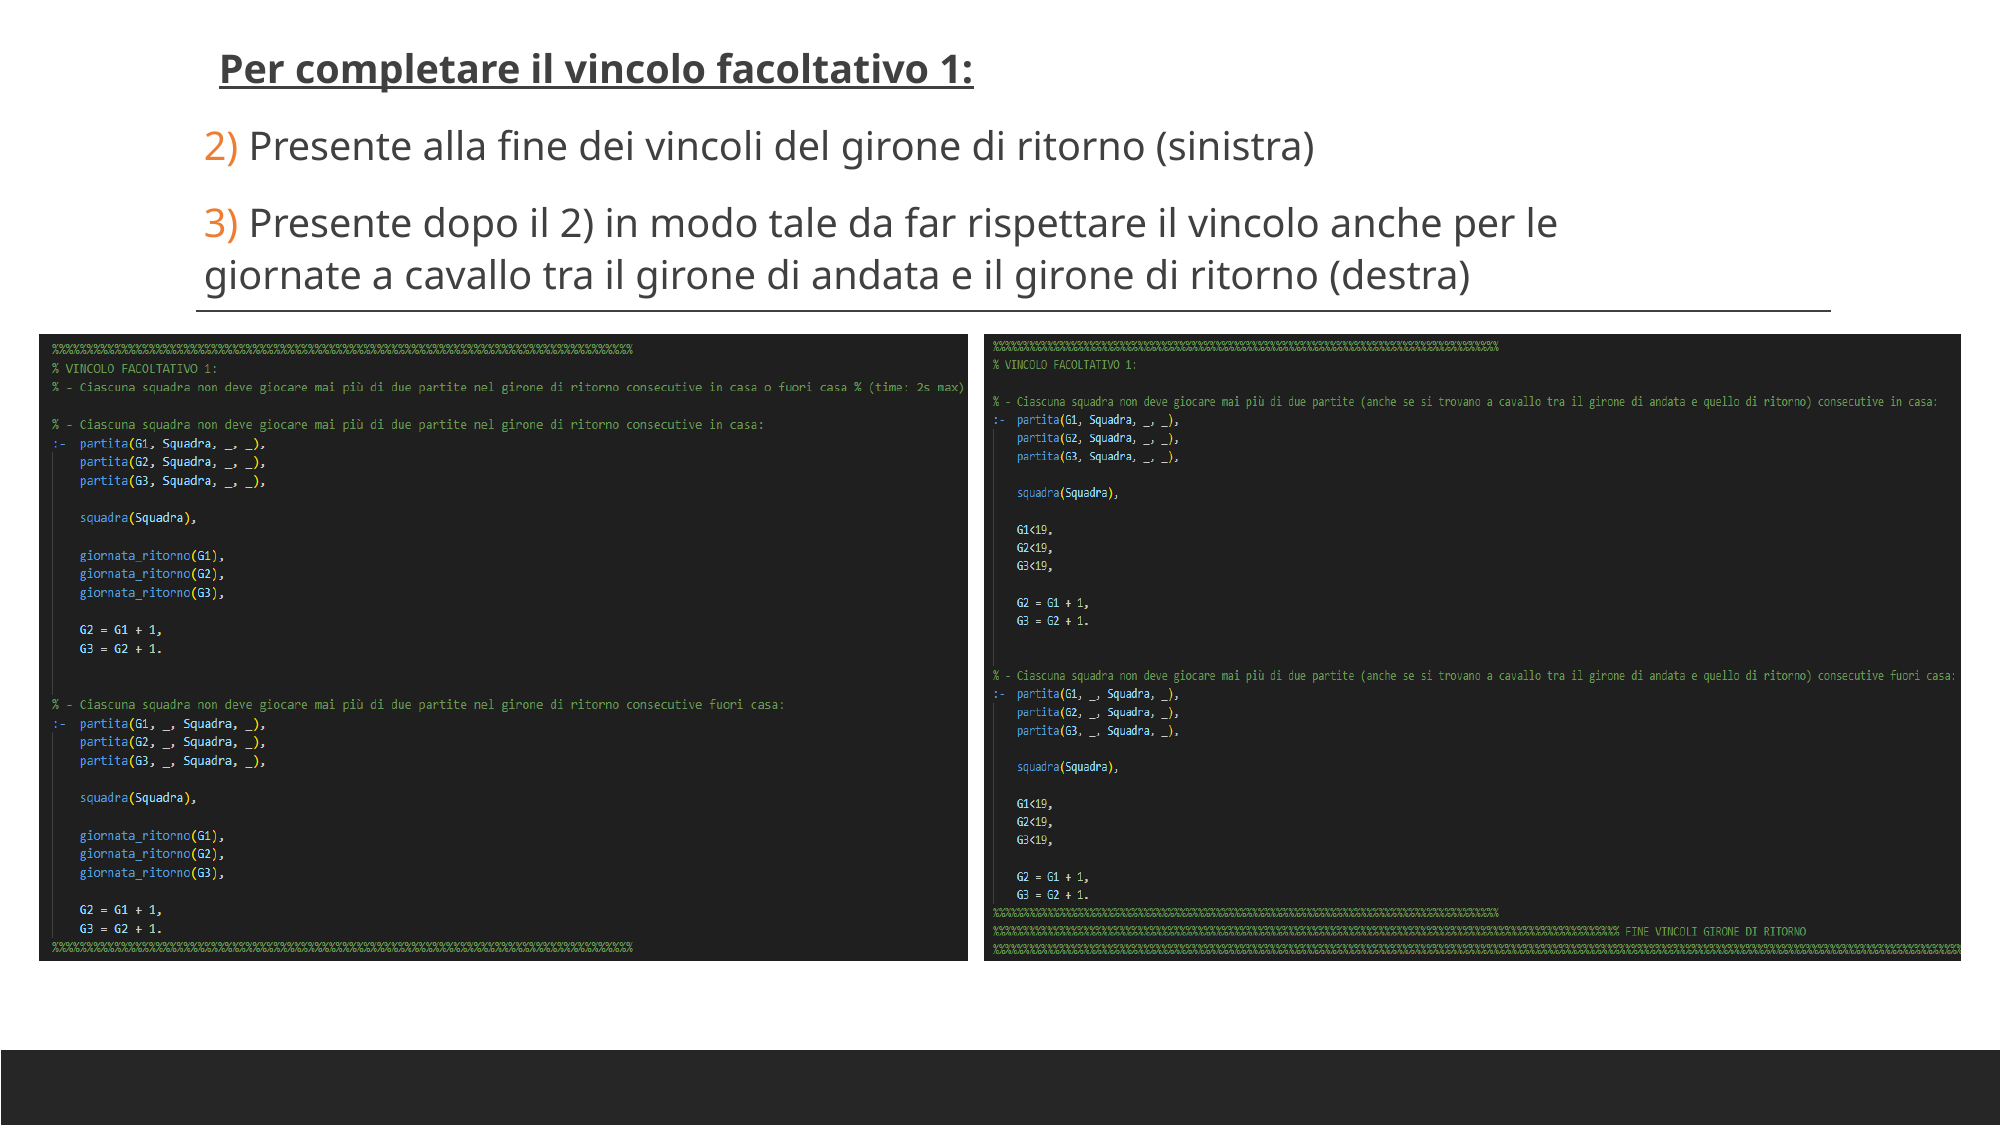

Per completare il vincolo facoltativo 1:
2) Presente alla fine dei vincoli del girone di ritorno (sinistra)
3) Presente dopo il 2) in modo tale da far rispettare il vincolo anche per le giornate a cavallo tra il girone di andata e il girone di ritorno (destra)